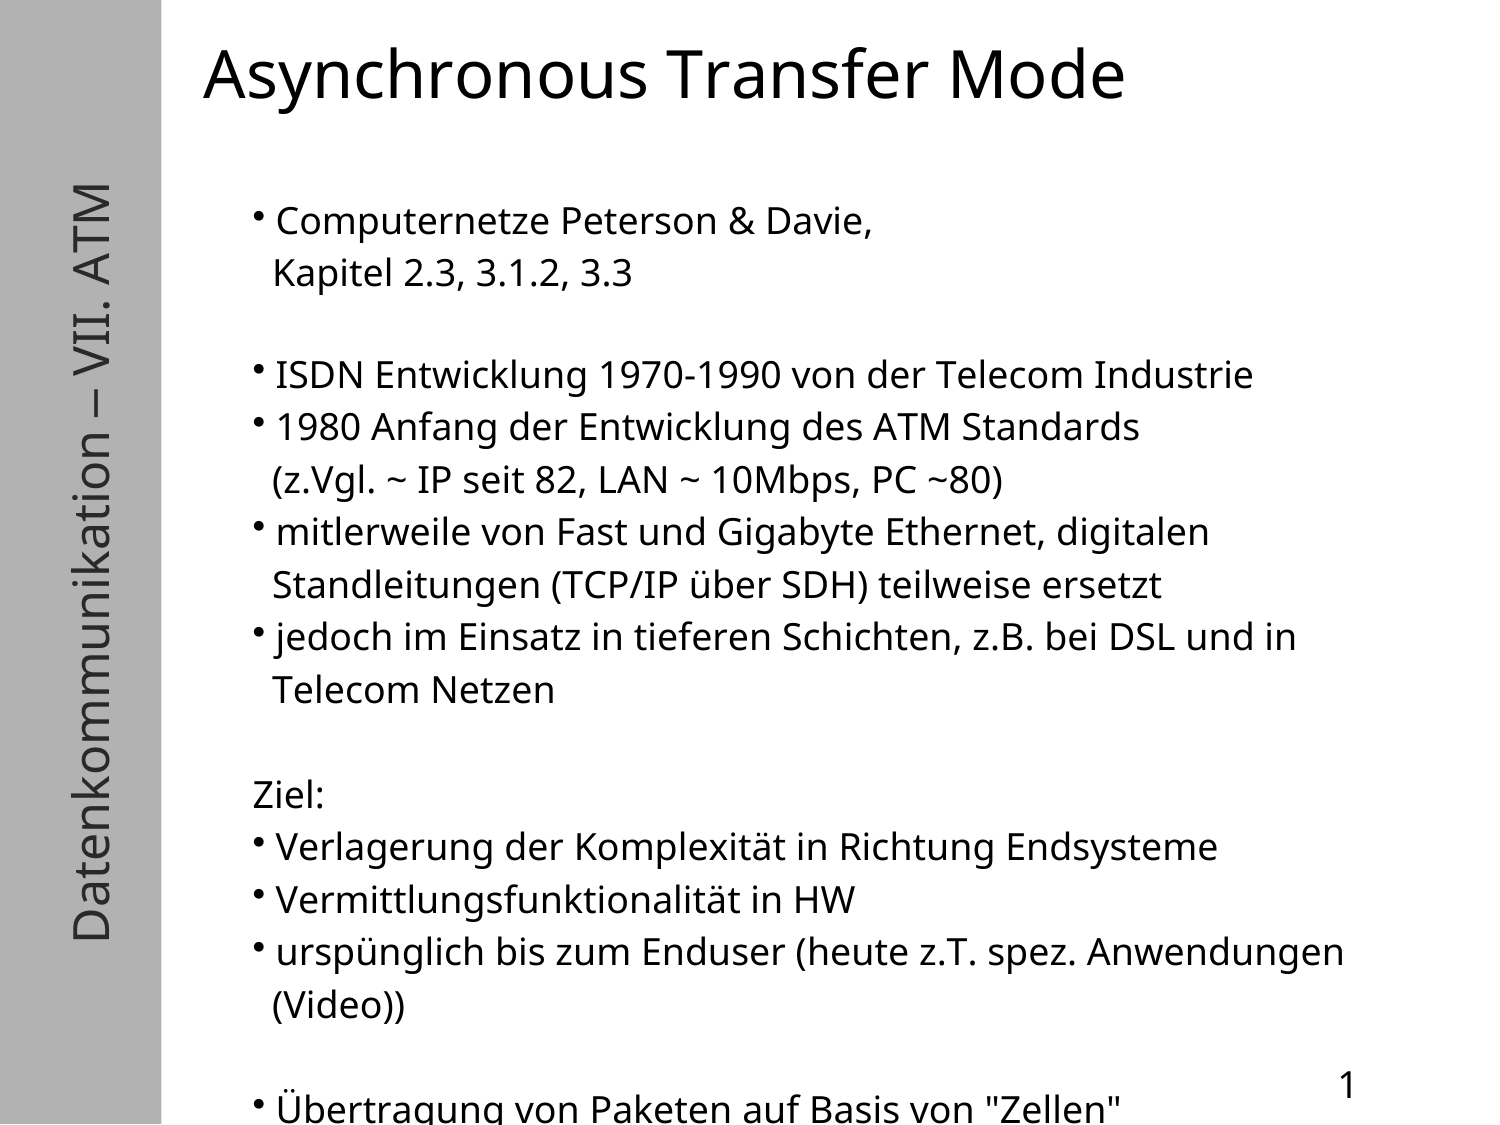

Asynchronous Transfer Mode
 Computernetze Peterson & Davie,
 Kapitel 2.3, 3.1.2, 3.3
 ISDN Entwicklung 1970-1990 von der Telecom Industrie
 1980 Anfang der Entwicklung des ATM Standards
 (z.Vgl. ~ IP seit 82, LAN ~ 10Mbps, PC ~80)
 mitlerweile von Fast und Gigabyte Ethernet, digitalen
 Standleitungen (TCP/IP über SDH) teilweise ersetzt
 jedoch im Einsatz in tieferen Schichten, z.B. bei DSL und in
 Telecom Netzen
Ziel:
 Verlagerung der Komplexität in Richtung Endsysteme
 Vermittlungsfunktionalität in HW
 urspünglich bis zum Enduser (heute z.T. spez. Anwendungen
 (Video))
 Übertragung von Paketen auf Basis von "Zellen"
 Übertragungsgeschwindigkeit ab 155Mbit/s (...622, 2045Mb/s)
 verbindungsorientiert
Datenkommunikation – VII. ATM